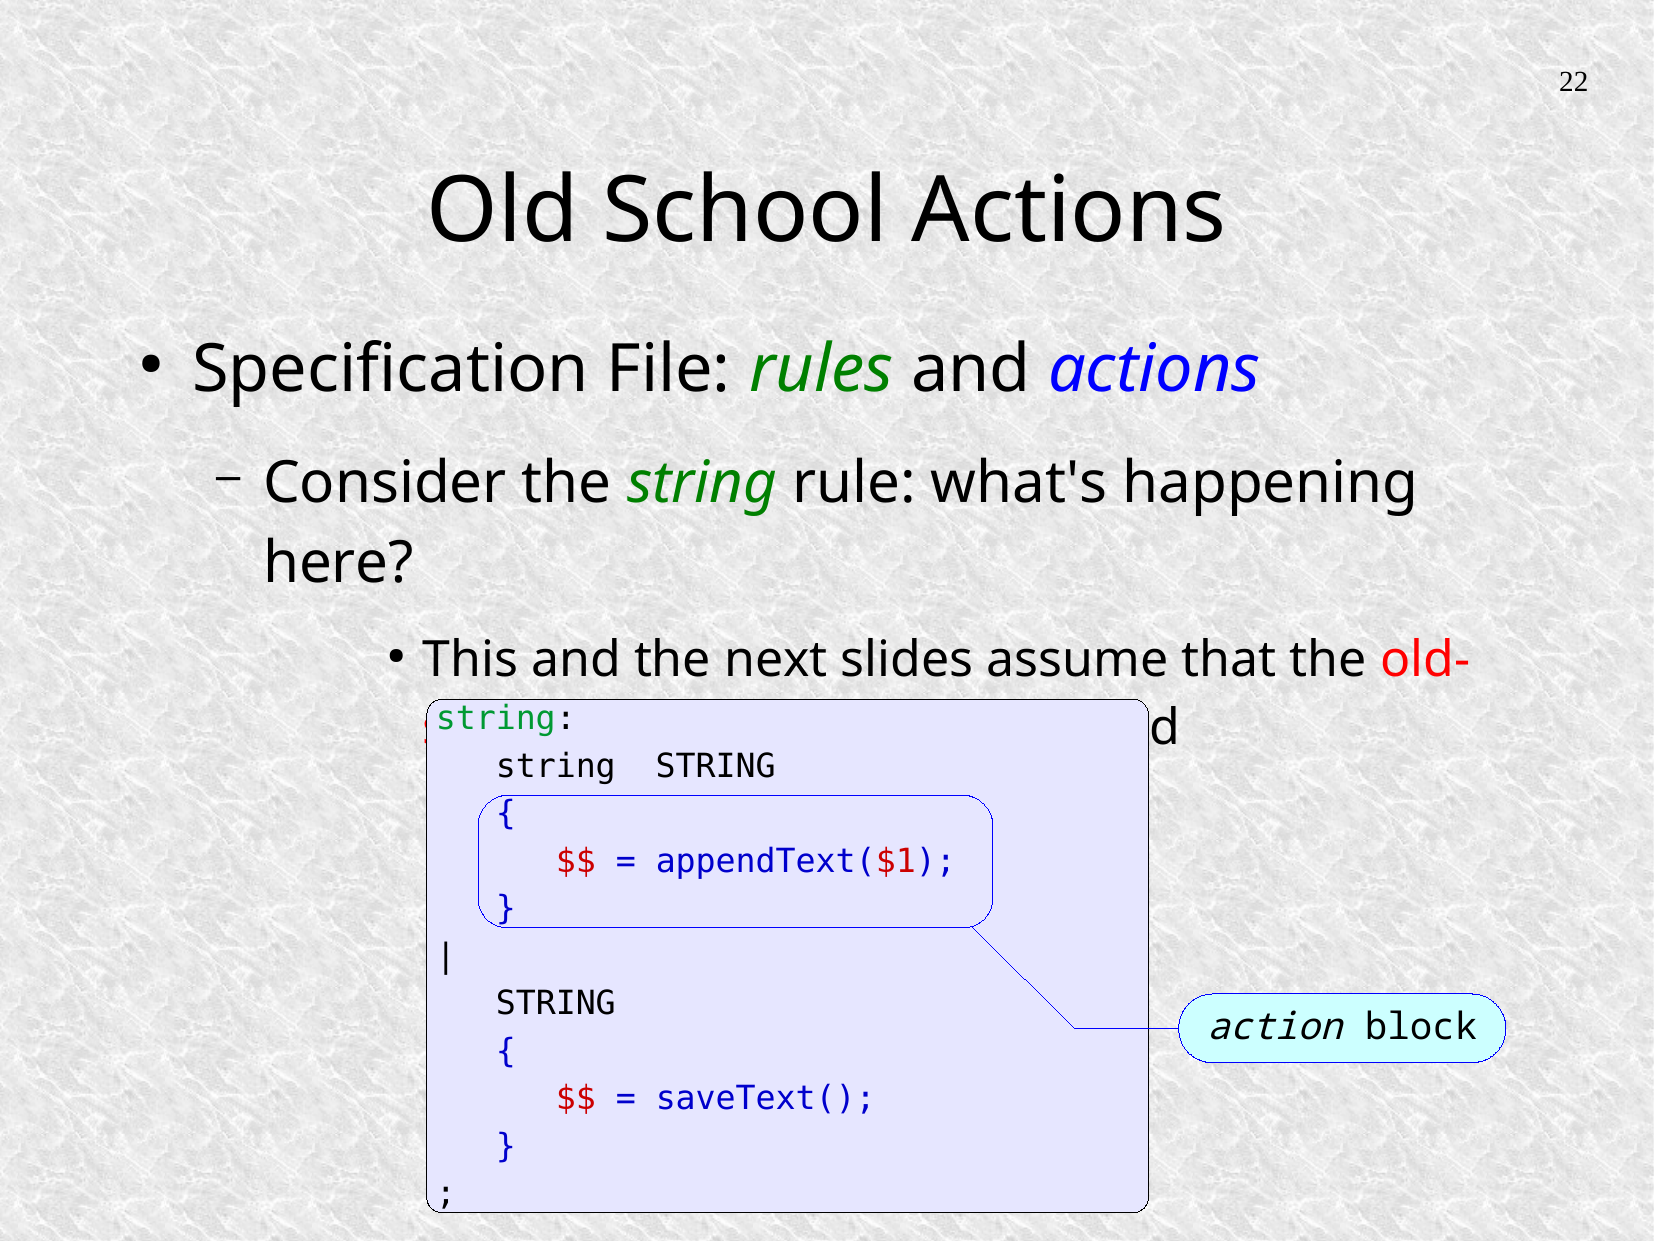

22
# Old School Actions
Specification File: rules and actions
Consider the string rule: what's happening here?
This and the next slides assume that the old-style %union approach was used
string:
 string STRING
 {
 $$ = appendText($1);
 }
|
 STRING
 {
 $$ = saveText();
 }
;